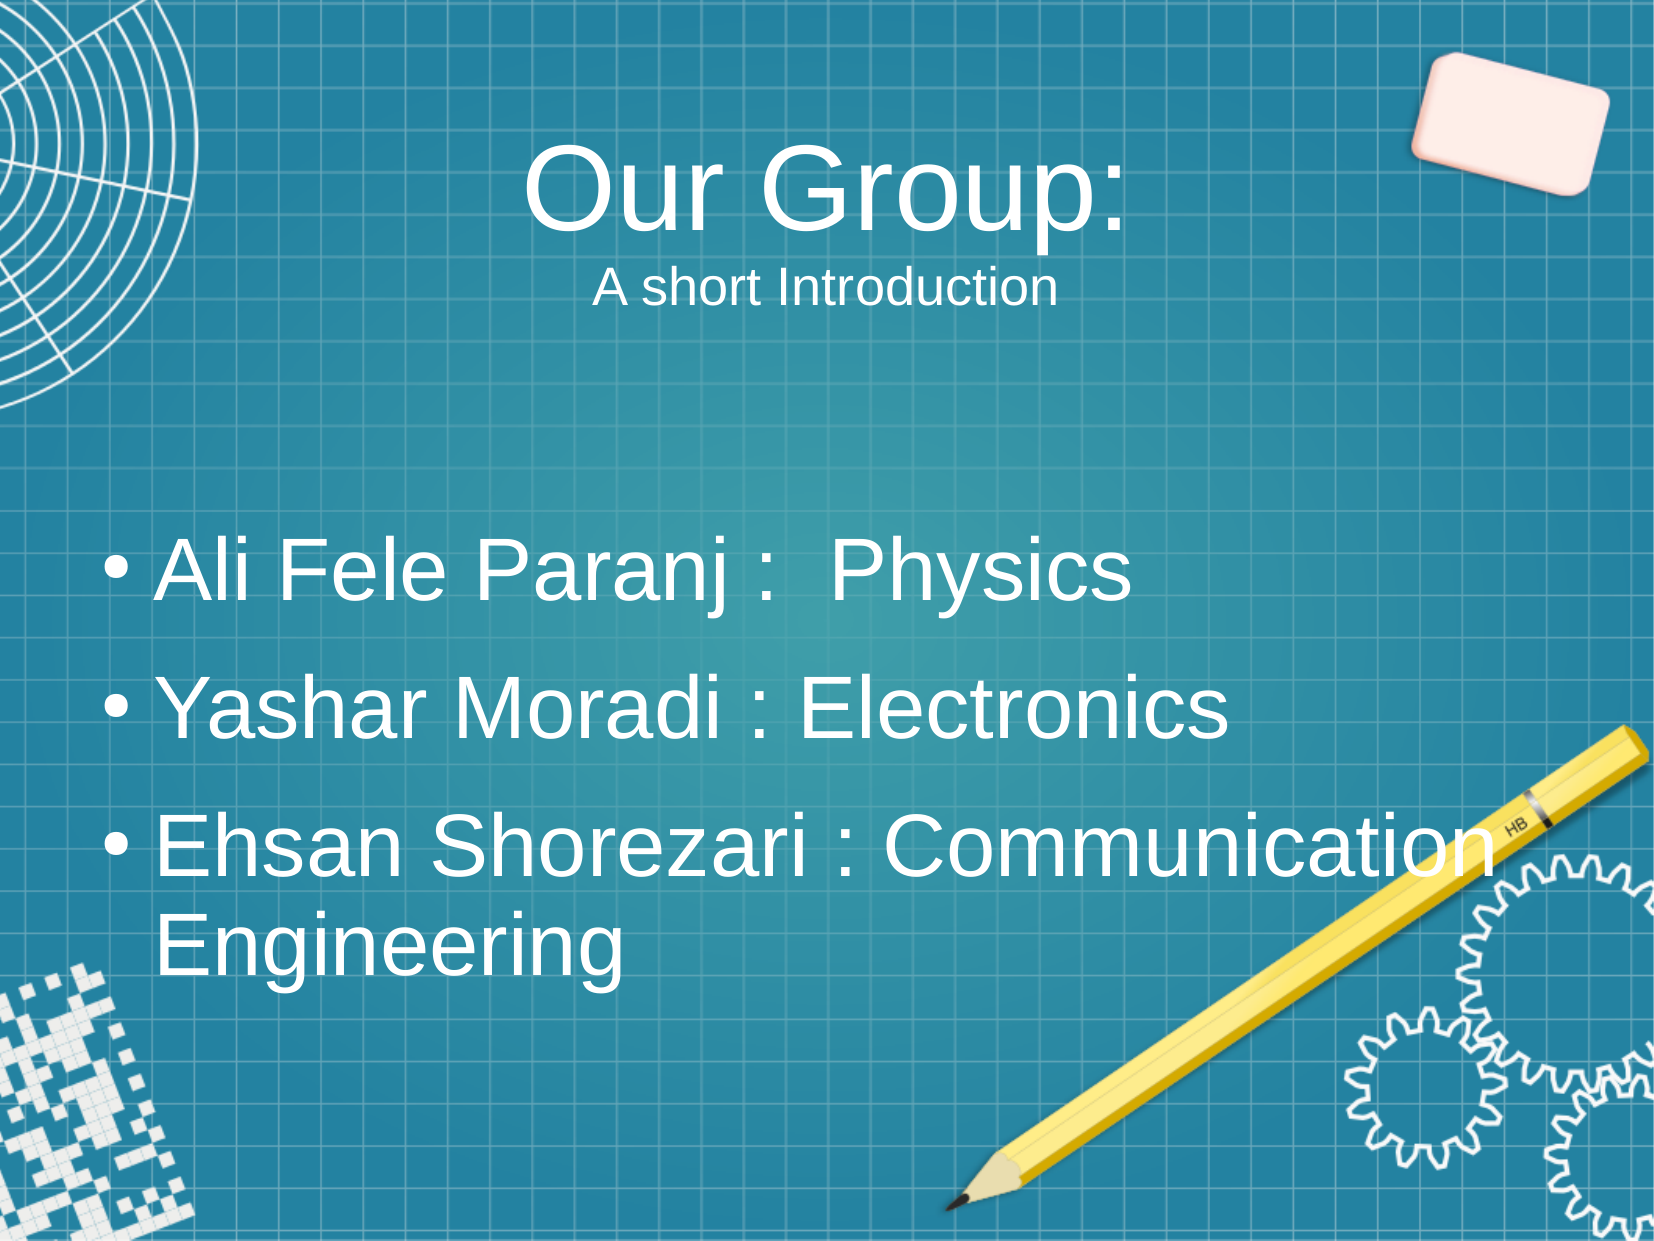

# Our Group: A short Introduction
Ali Fele Paranj : Physics
Yashar Moradi : Electronics
Ehsan Shorezari : Communication Engineering